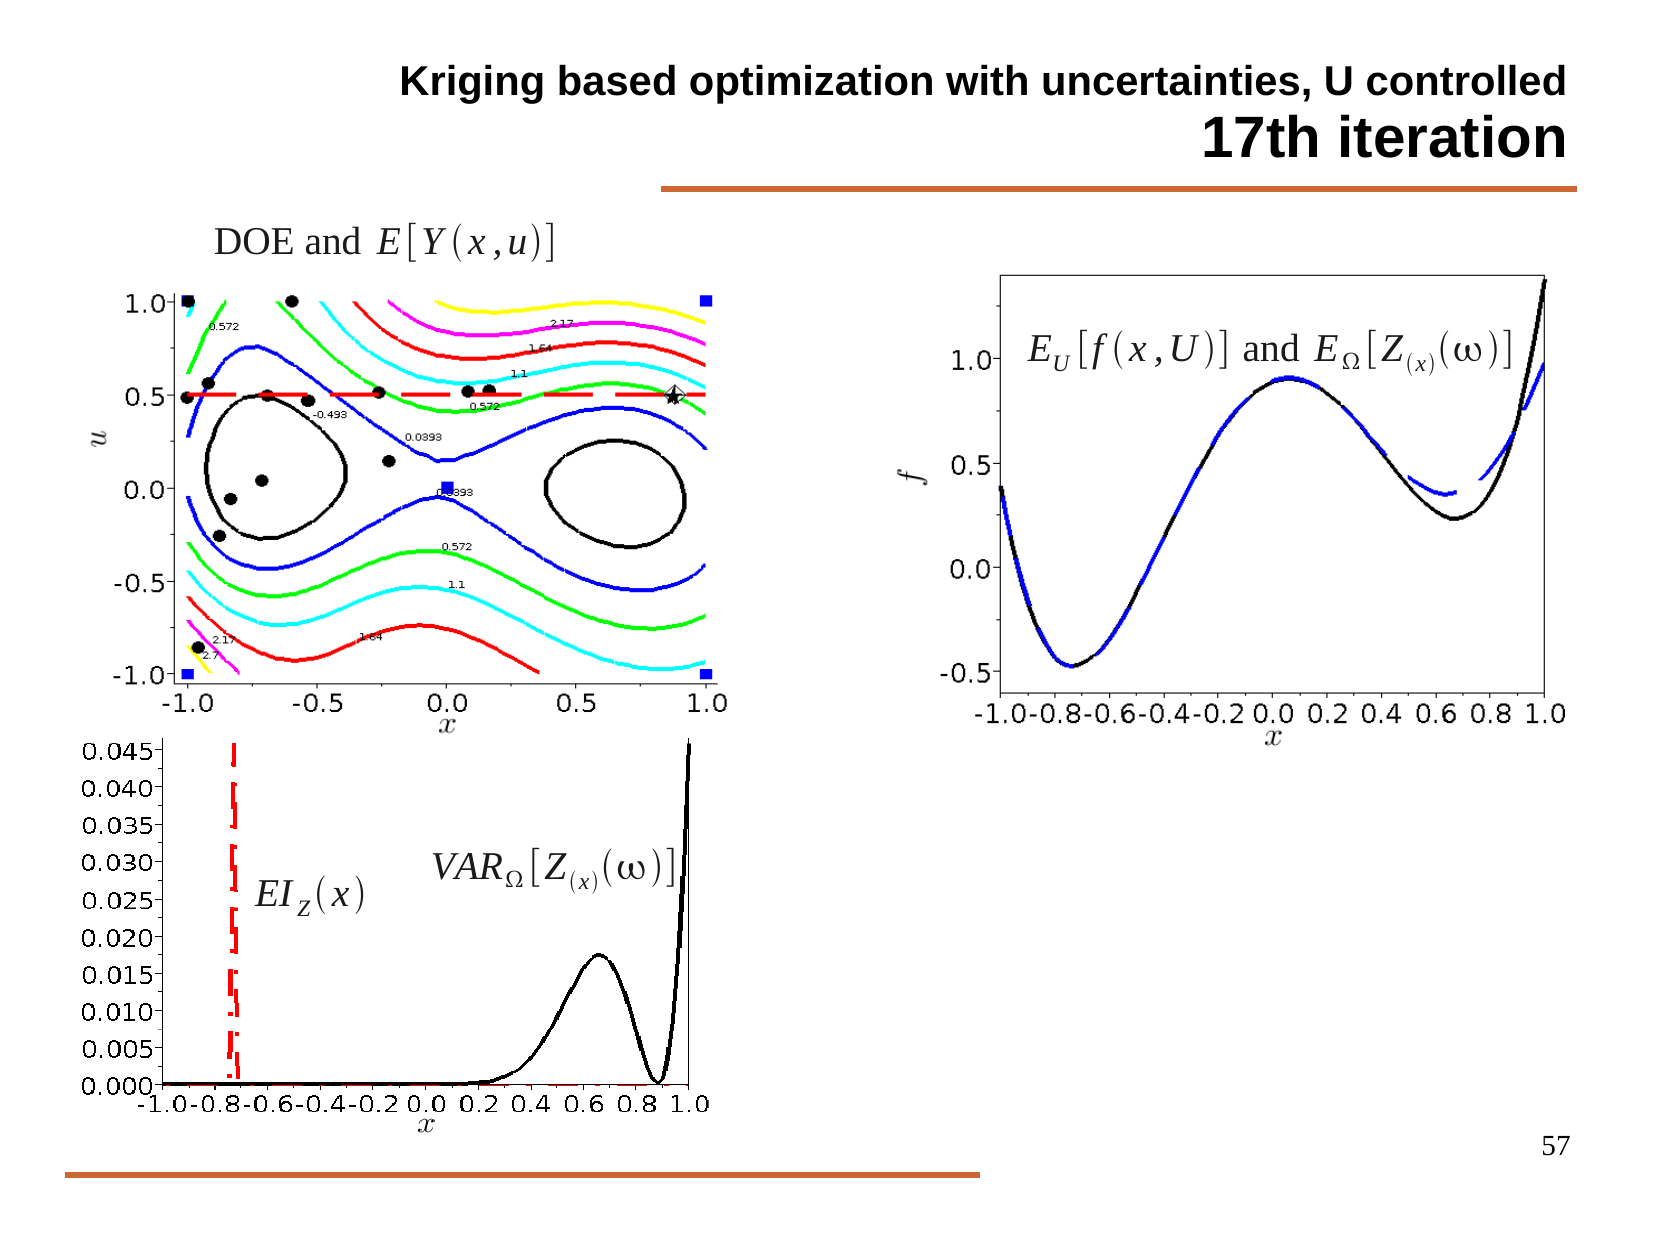

Kriging based optimization with uncertainties, U controlled
17th iteration
57